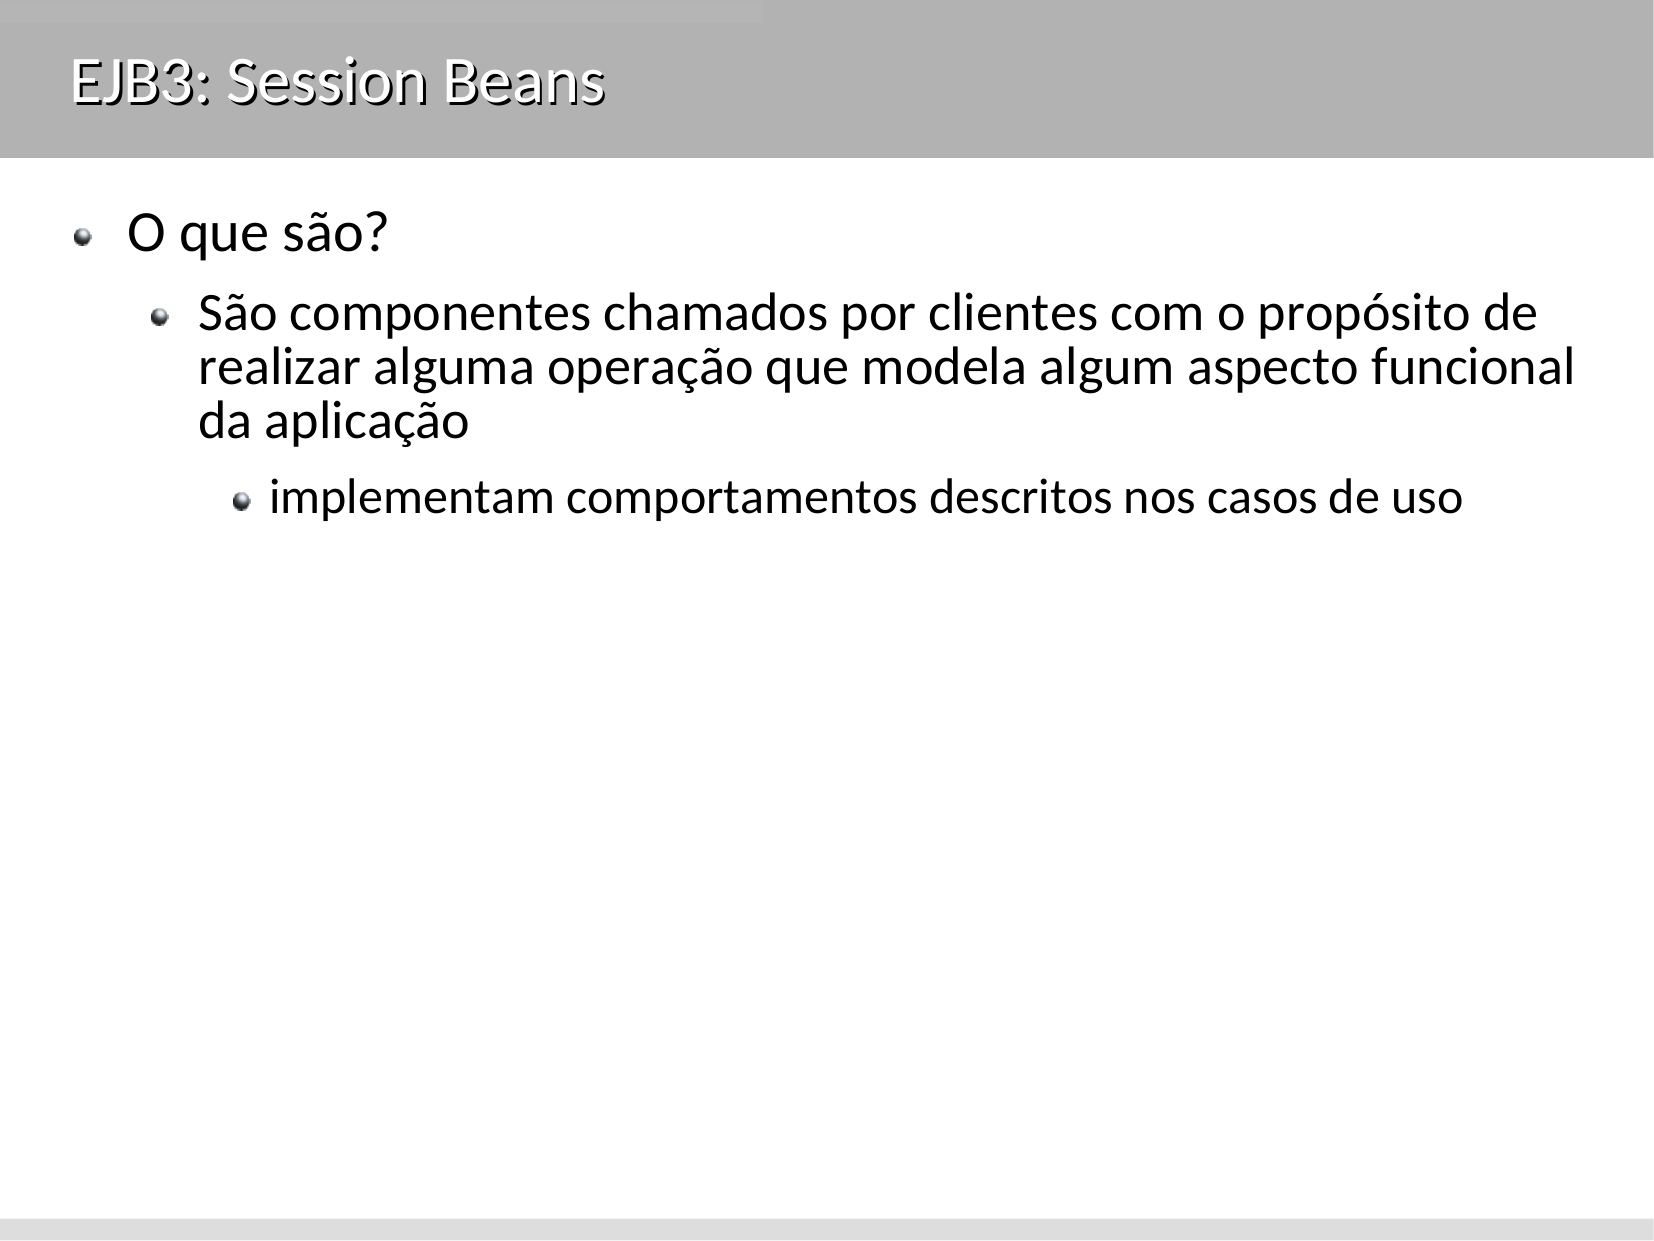

# EJB3: Session Beans
O que são?
São componentes chamados por clientes com o propósito de realizar alguma operação que modela algum aspecto funcional da aplicação
implementam comportamentos descritos nos casos de uso